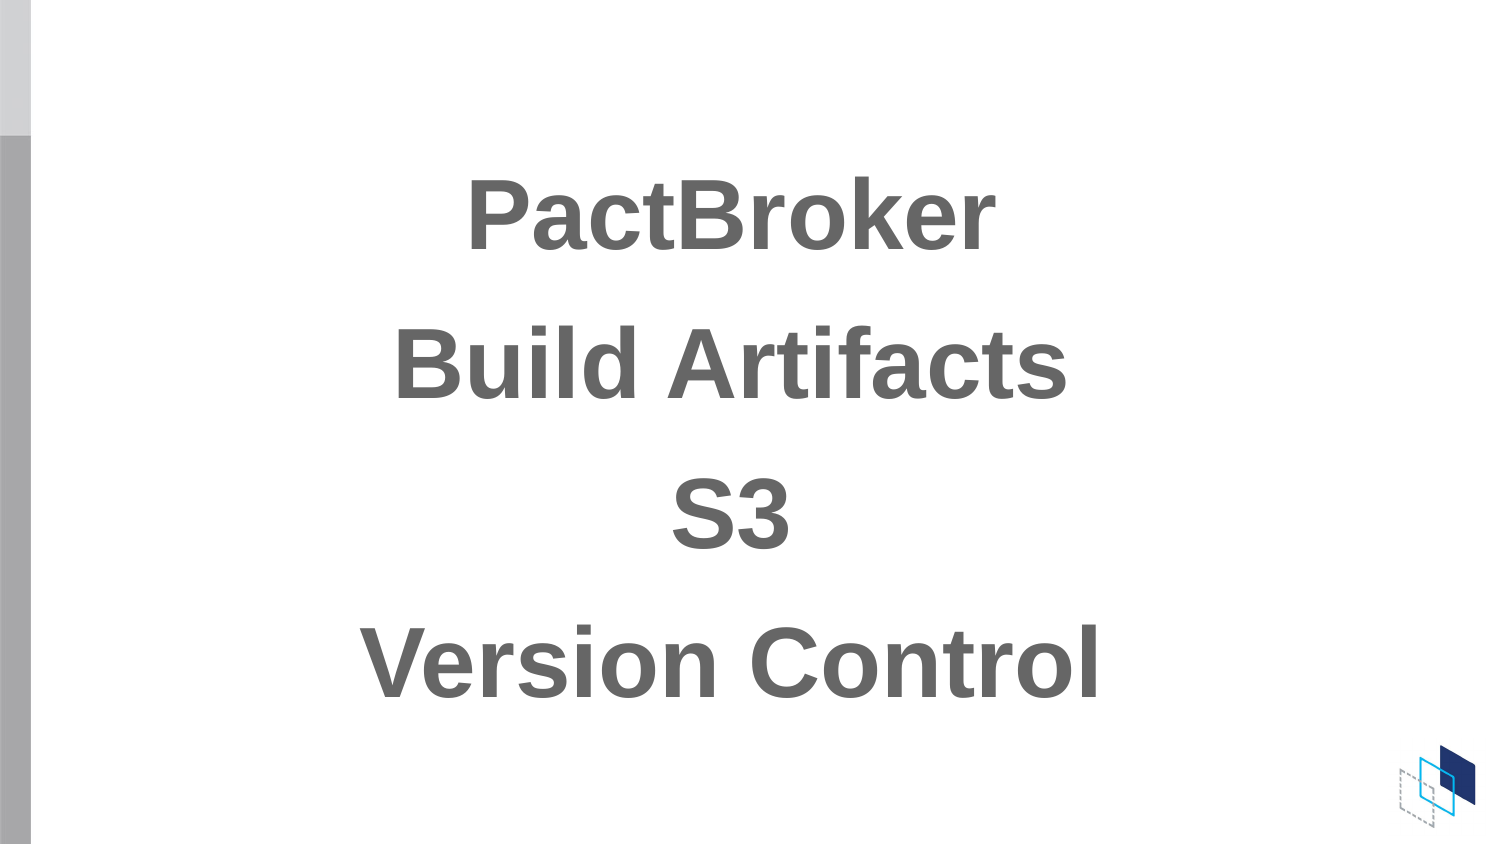

# PactBroker
Build Artifacts
S3
Version Control